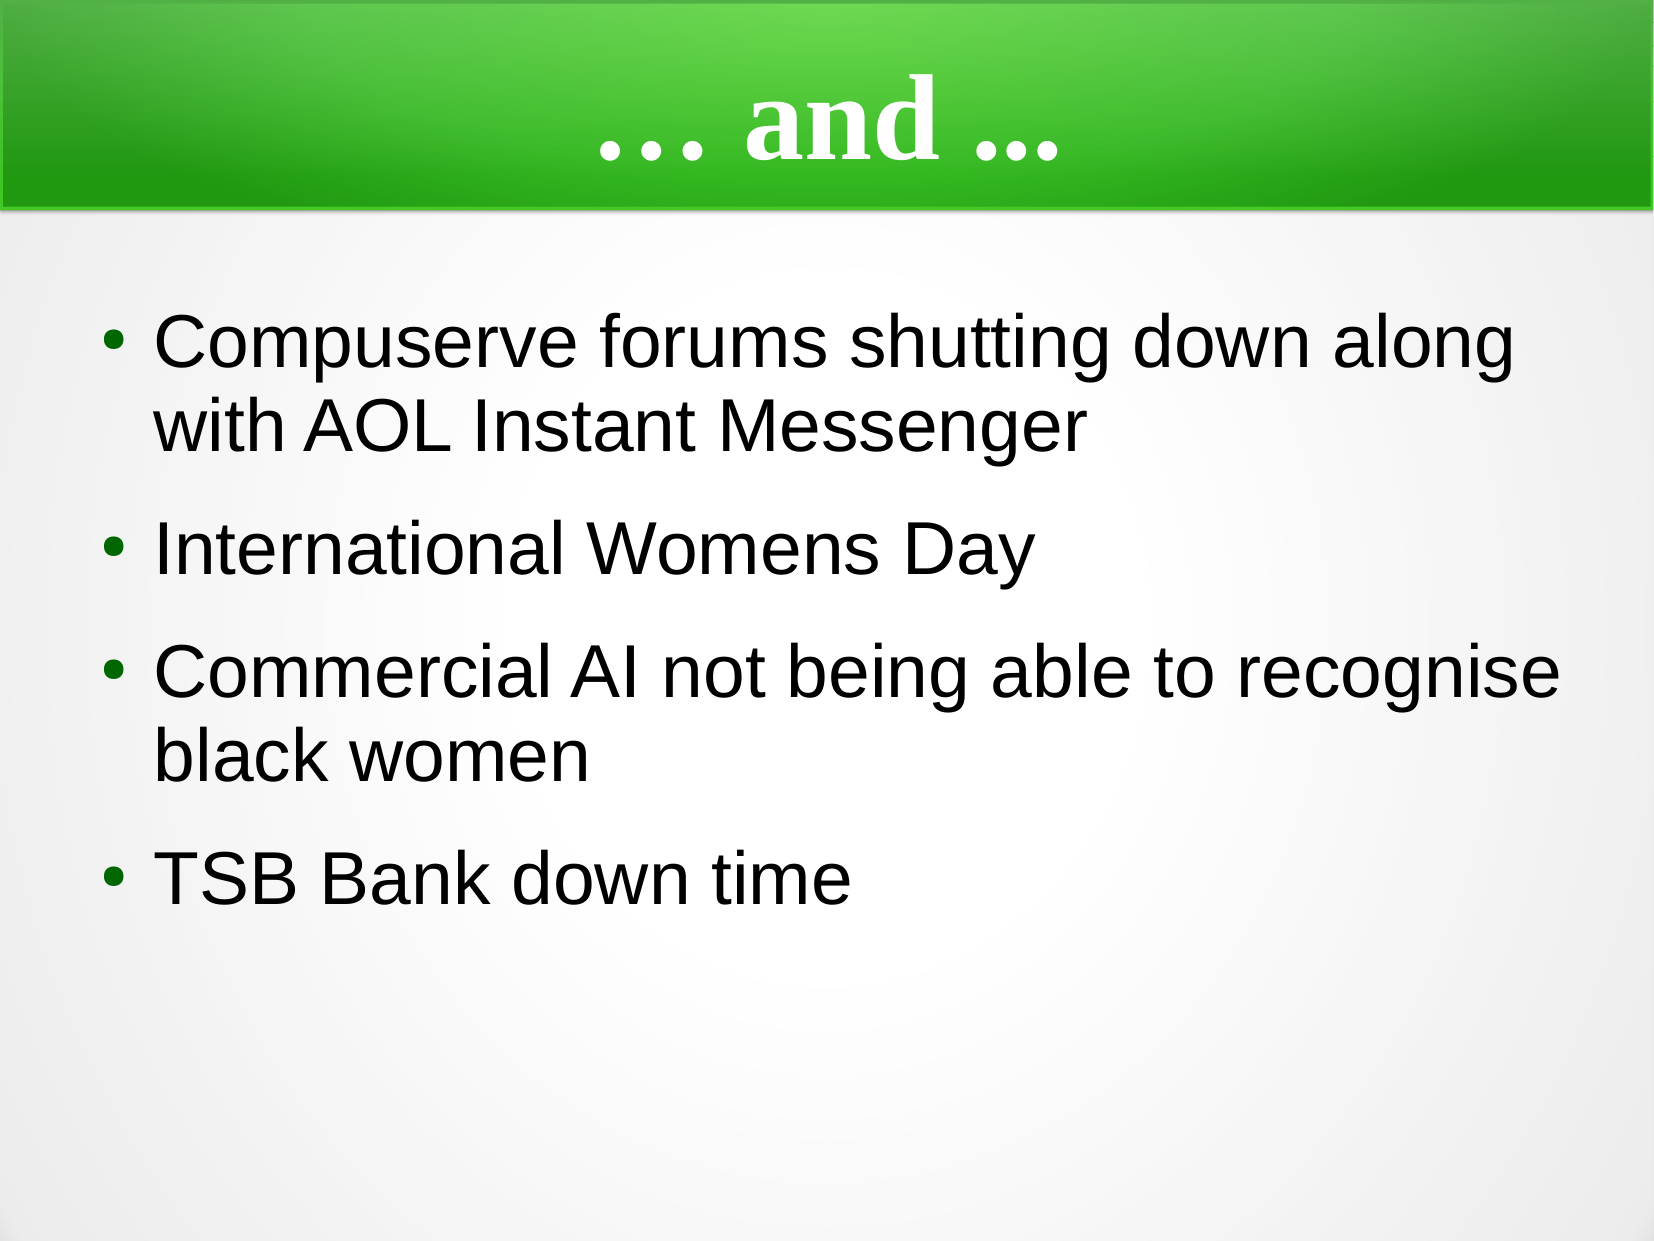

# … and ...
Compuserve forums shutting down along with AOL Instant Messenger
International Womens Day
Commercial AI not being able to recognise black women
TSB Bank down time